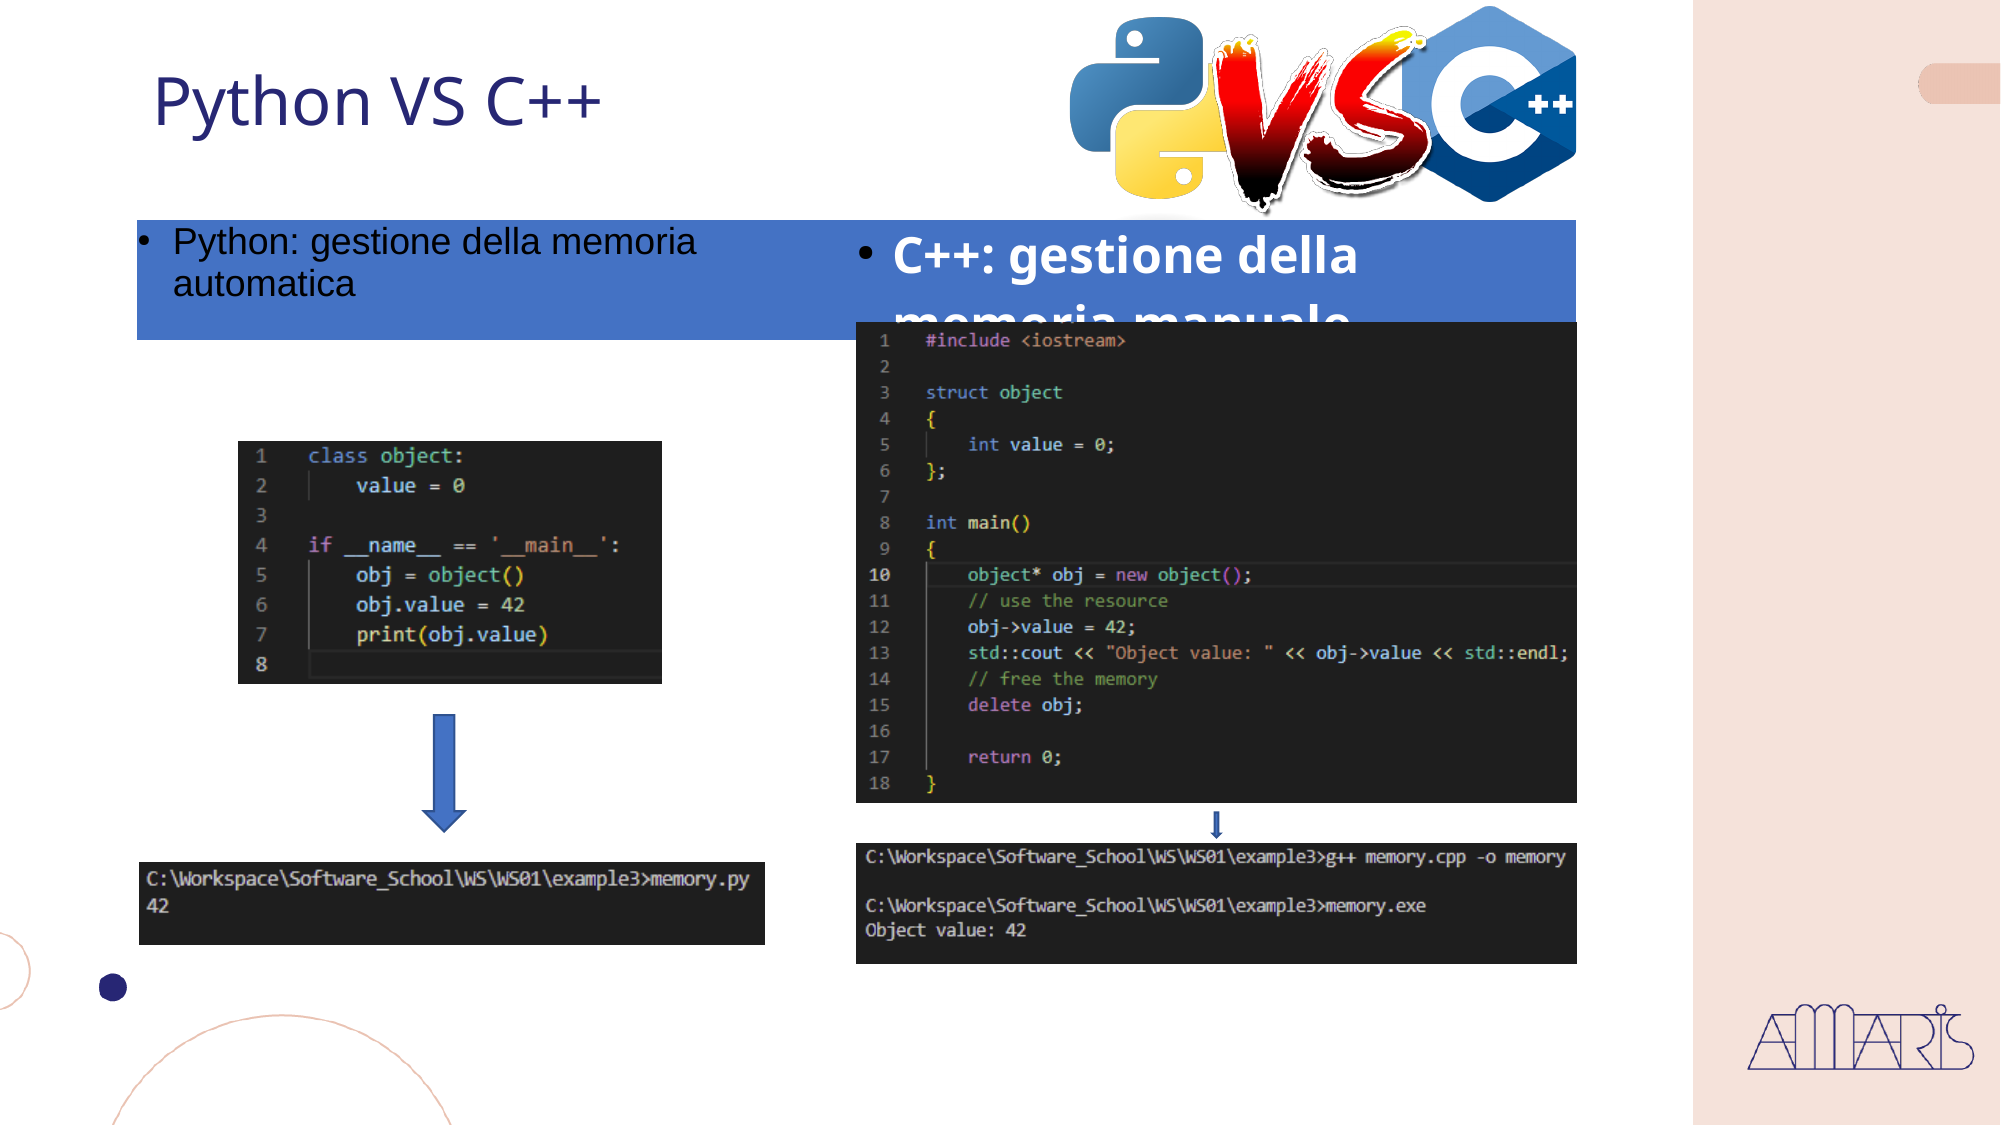

# Python VS C++
| Python: gestione della memoria automatica | C++: gestione della memoria manuale |
| --- | --- |